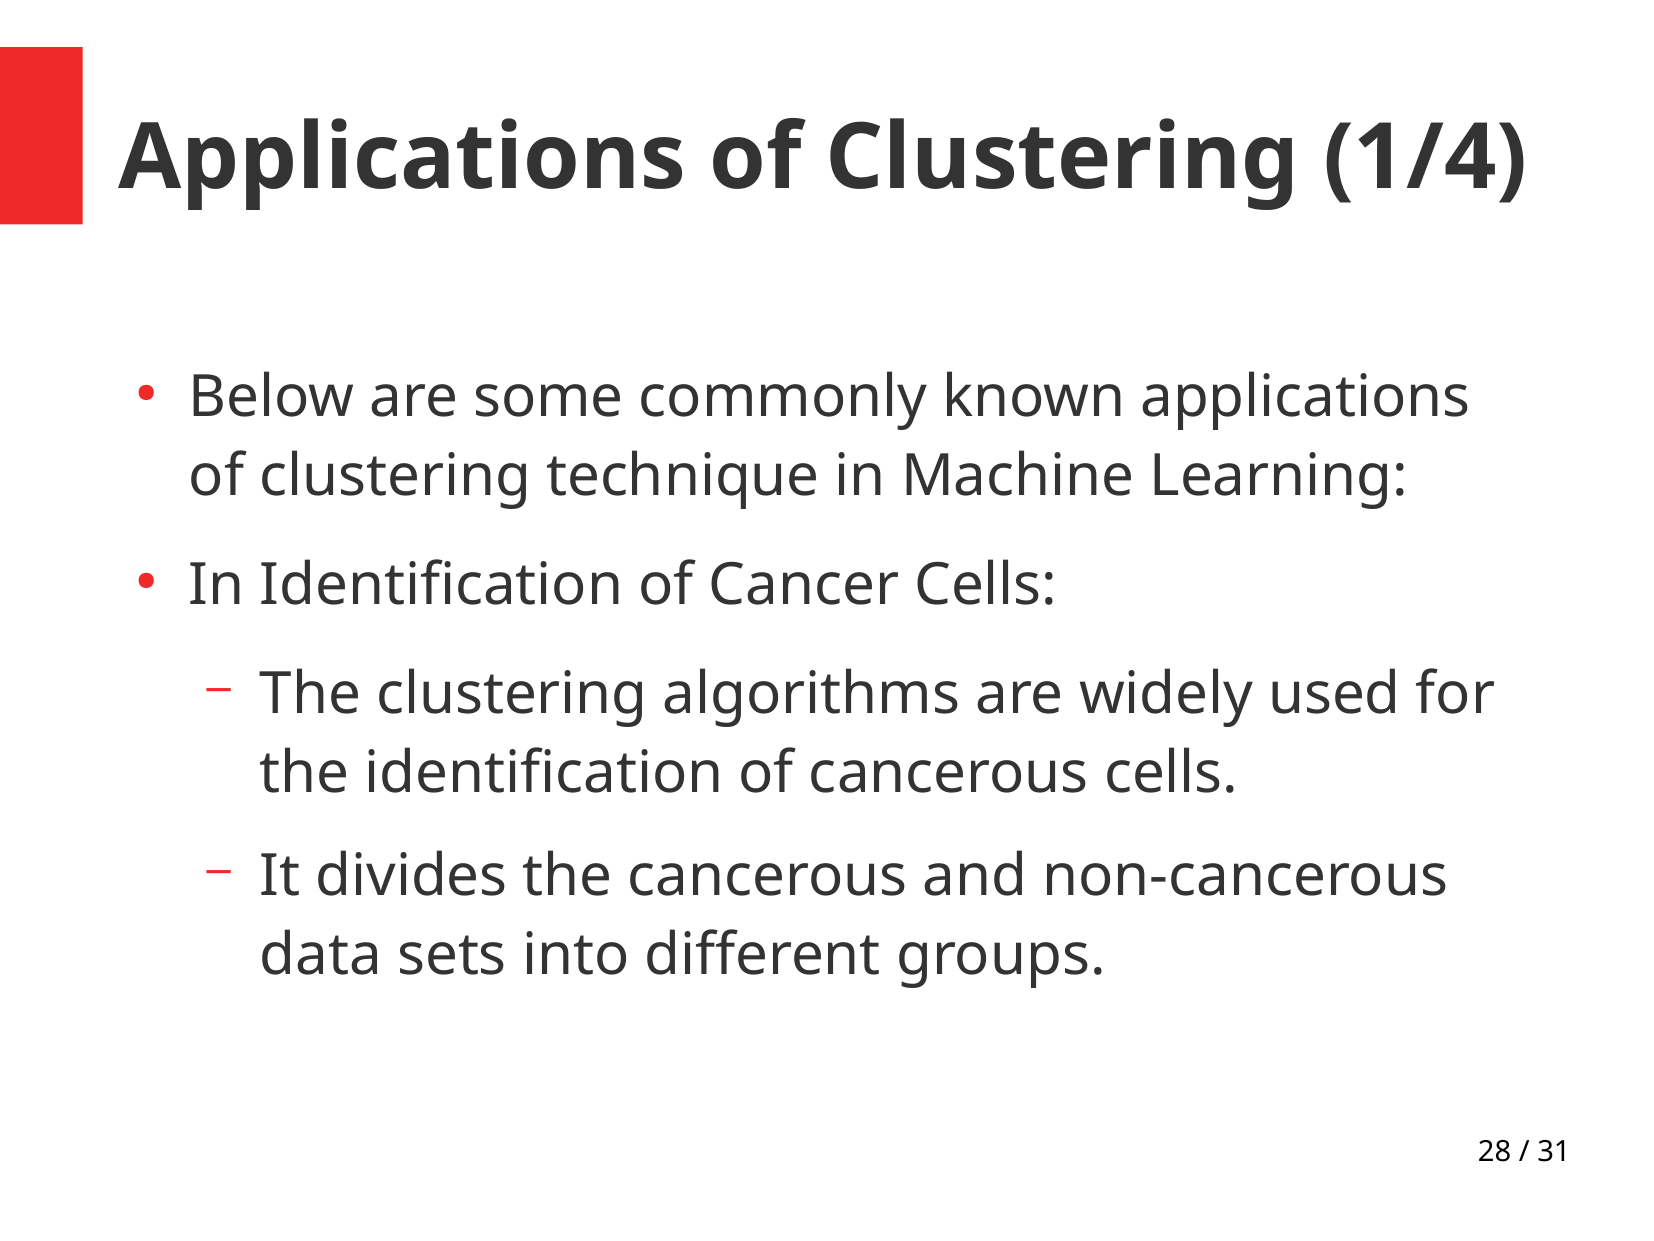

# Applications of Clustering (1/4)
Below are some commonly known applications of clustering technique in Machine Learning:
In Identification of Cancer Cells:
The clustering algorithms are widely used for the identification of cancerous cells.
It divides the cancerous and non-cancerous data sets into different groups.
28